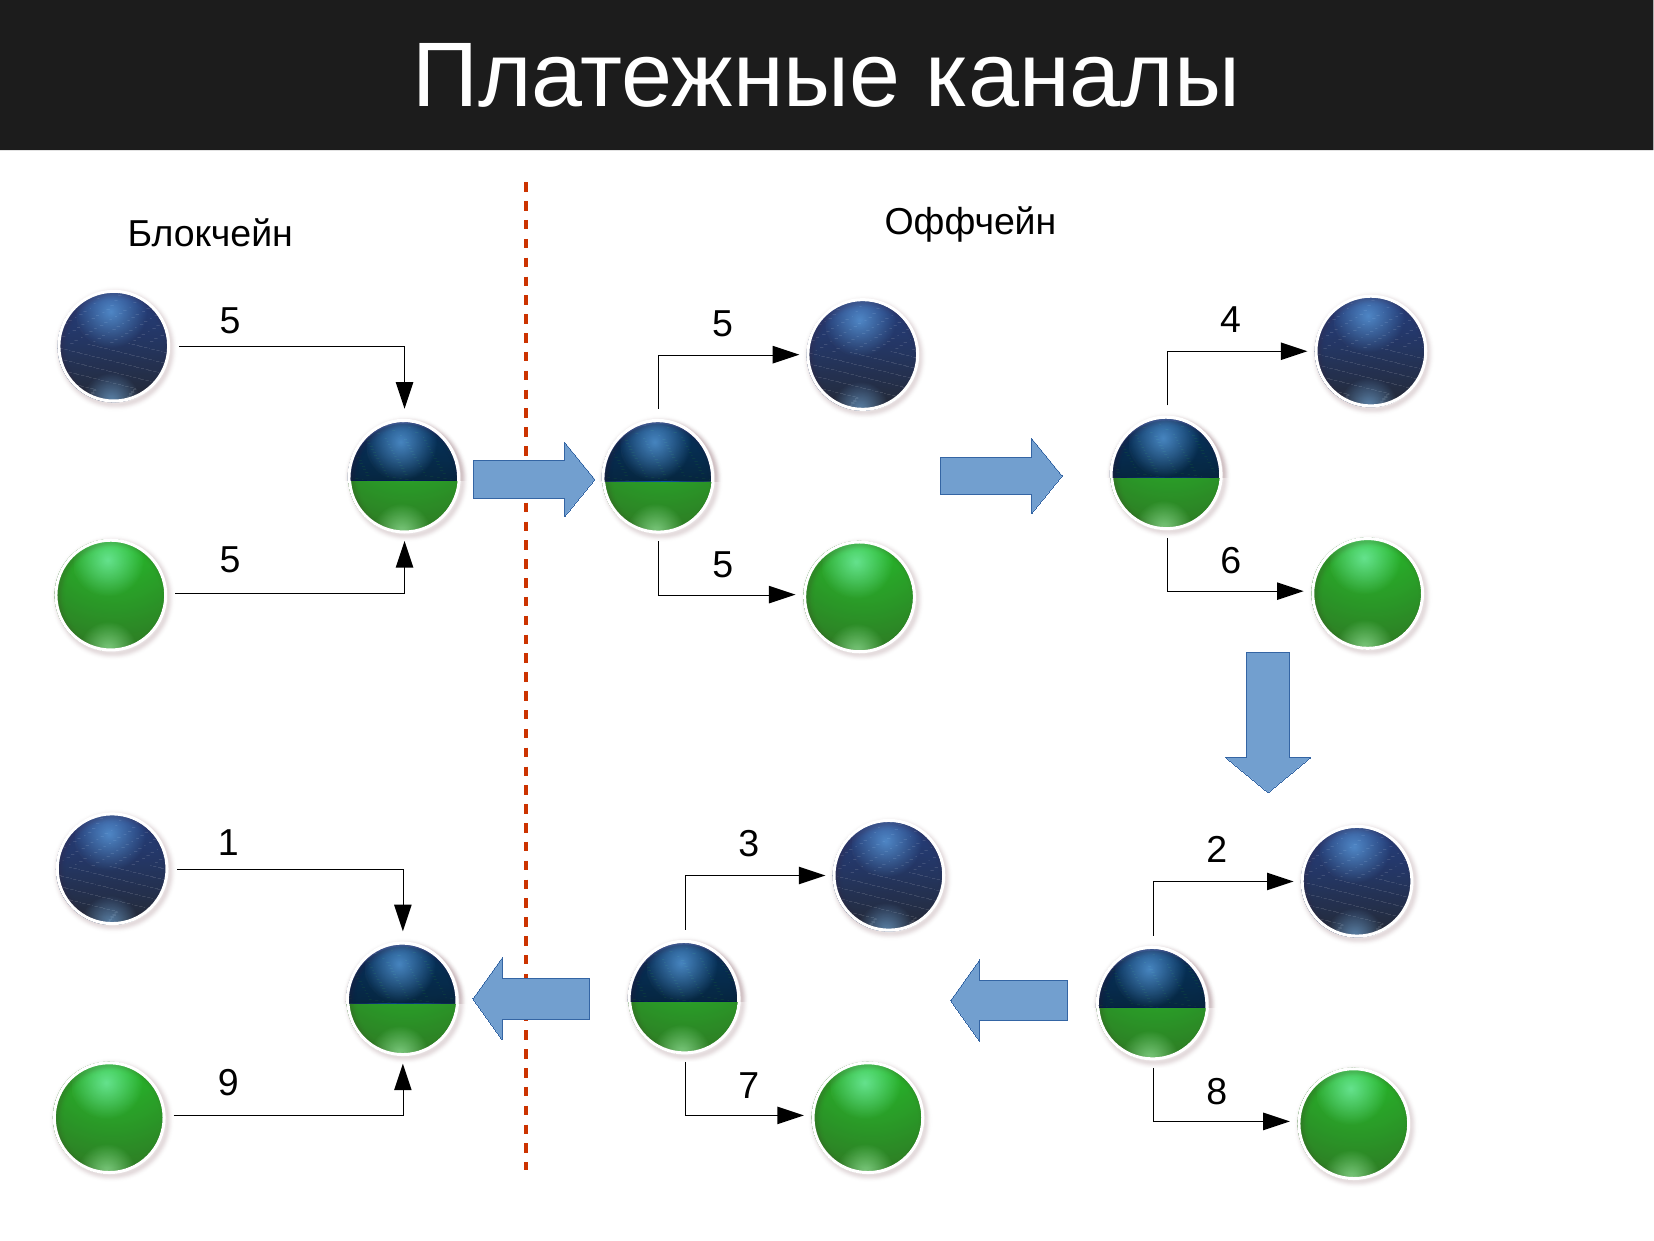

# Платежные каналы
Оффчейн
Блокчейн
4
5
5
5
6
5
1
3
2
9
7
8